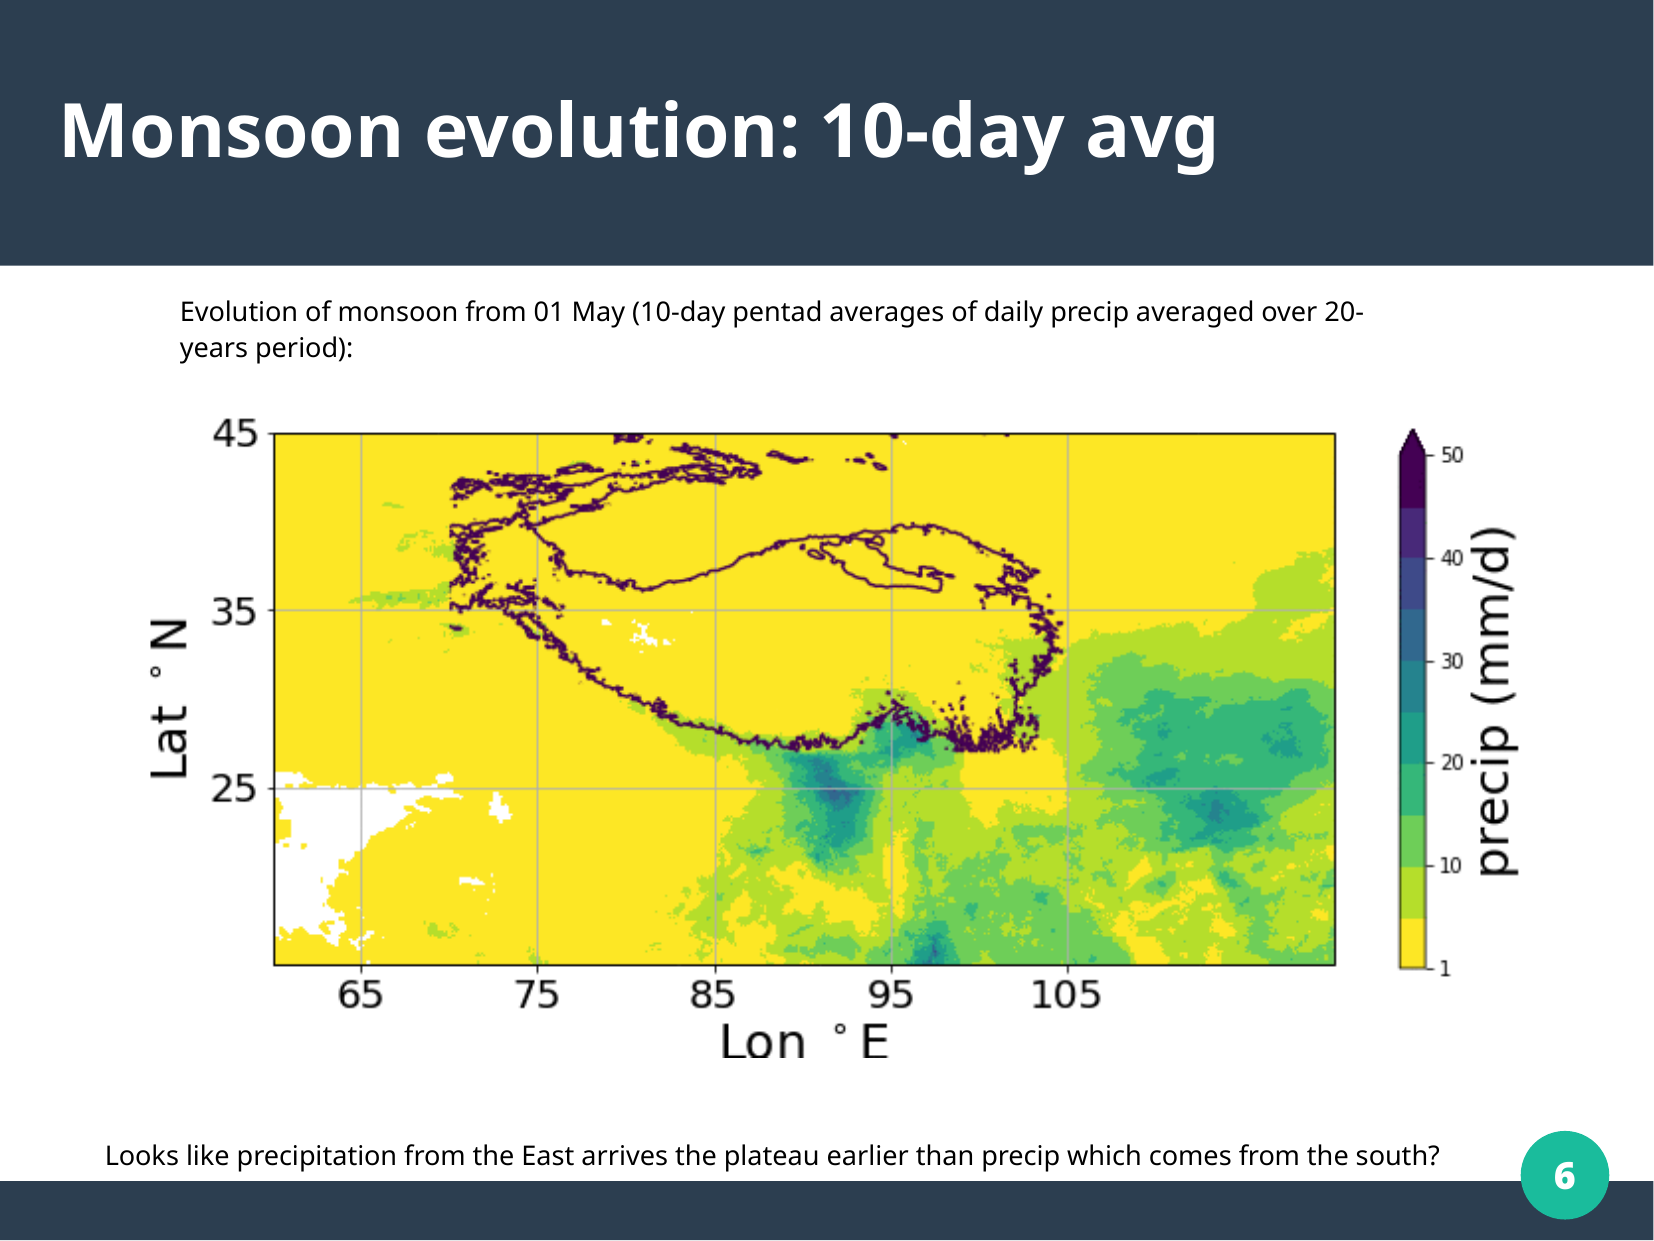

# Monsoon evolution: 10-day avg
Evolution of monsoon from 01 May (10-day pentad averages of daily precip averaged over 20-years period):
Looks like precipitation from the East arrives the plateau earlier than precip which comes from the south?
6